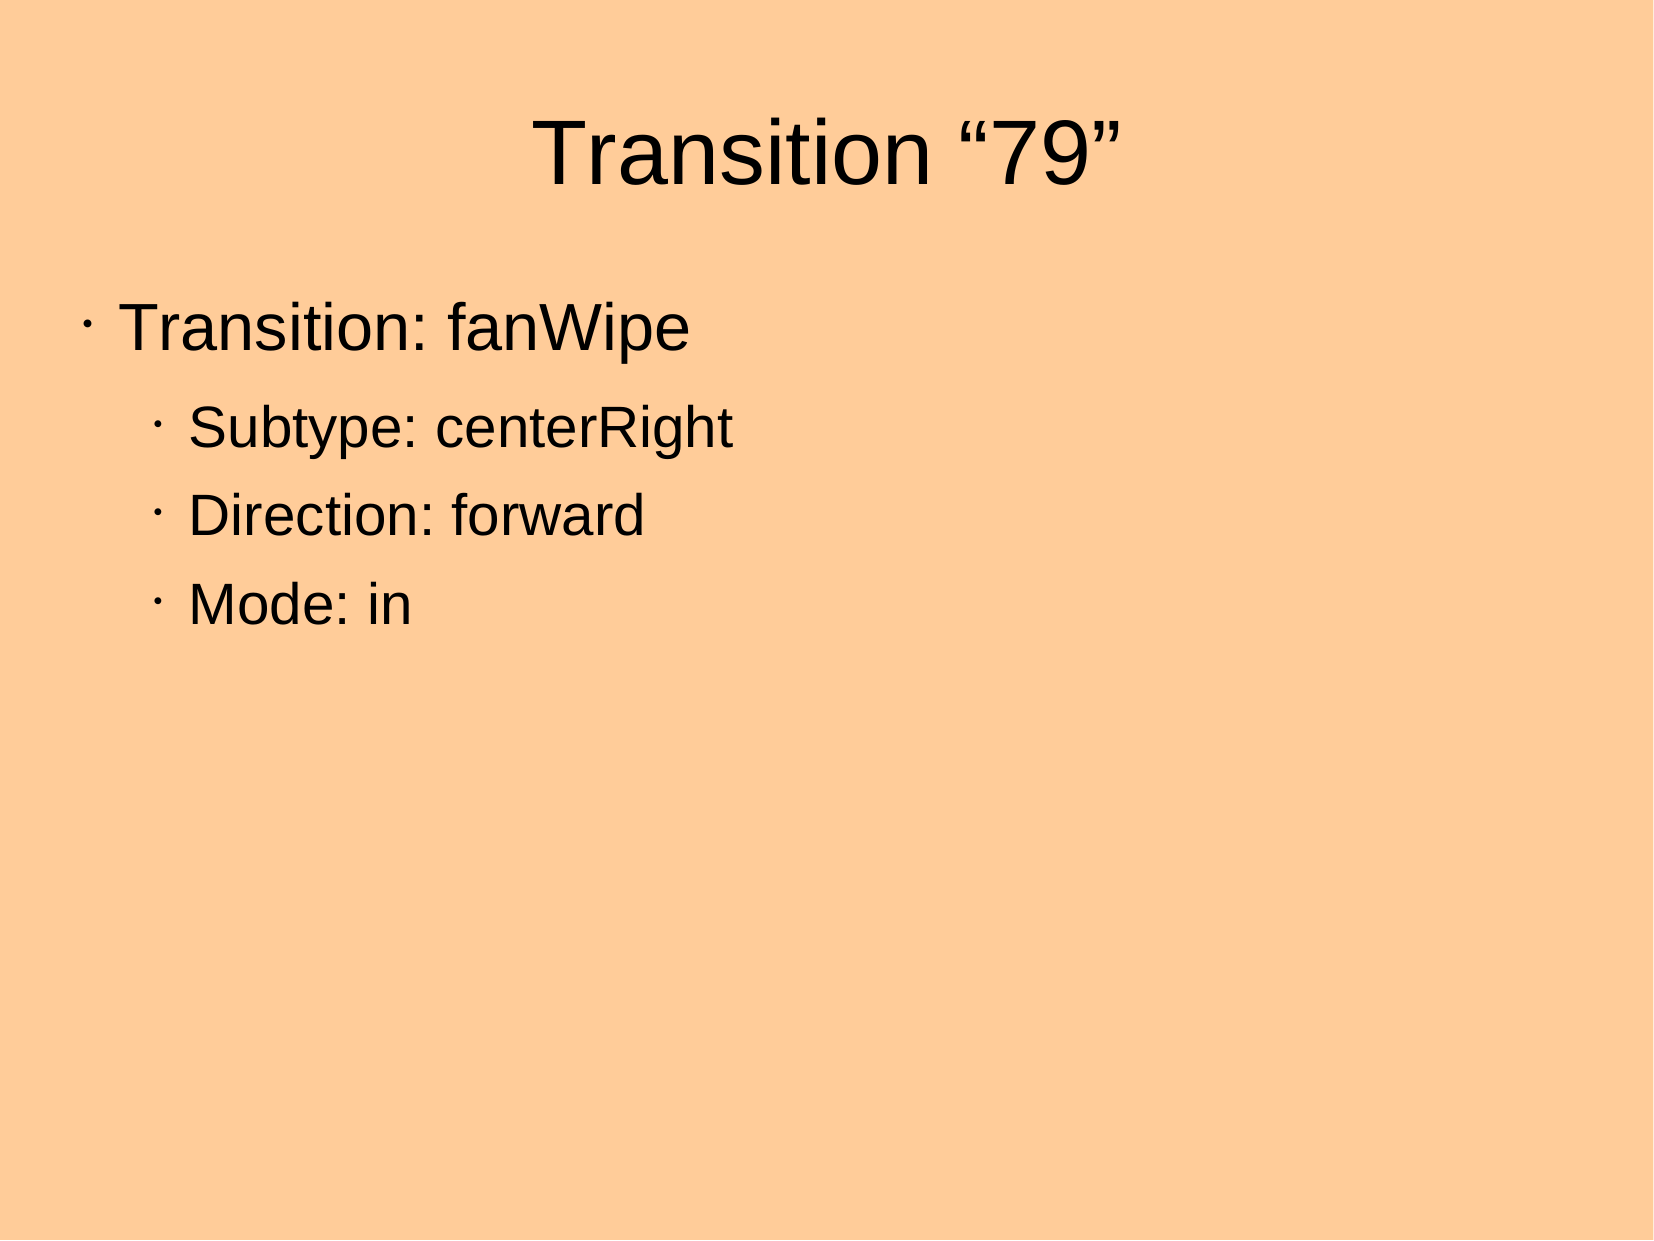

# Transition “79”
Transition: fanWipe
Subtype: centerRight
Direction: forward
Mode: in